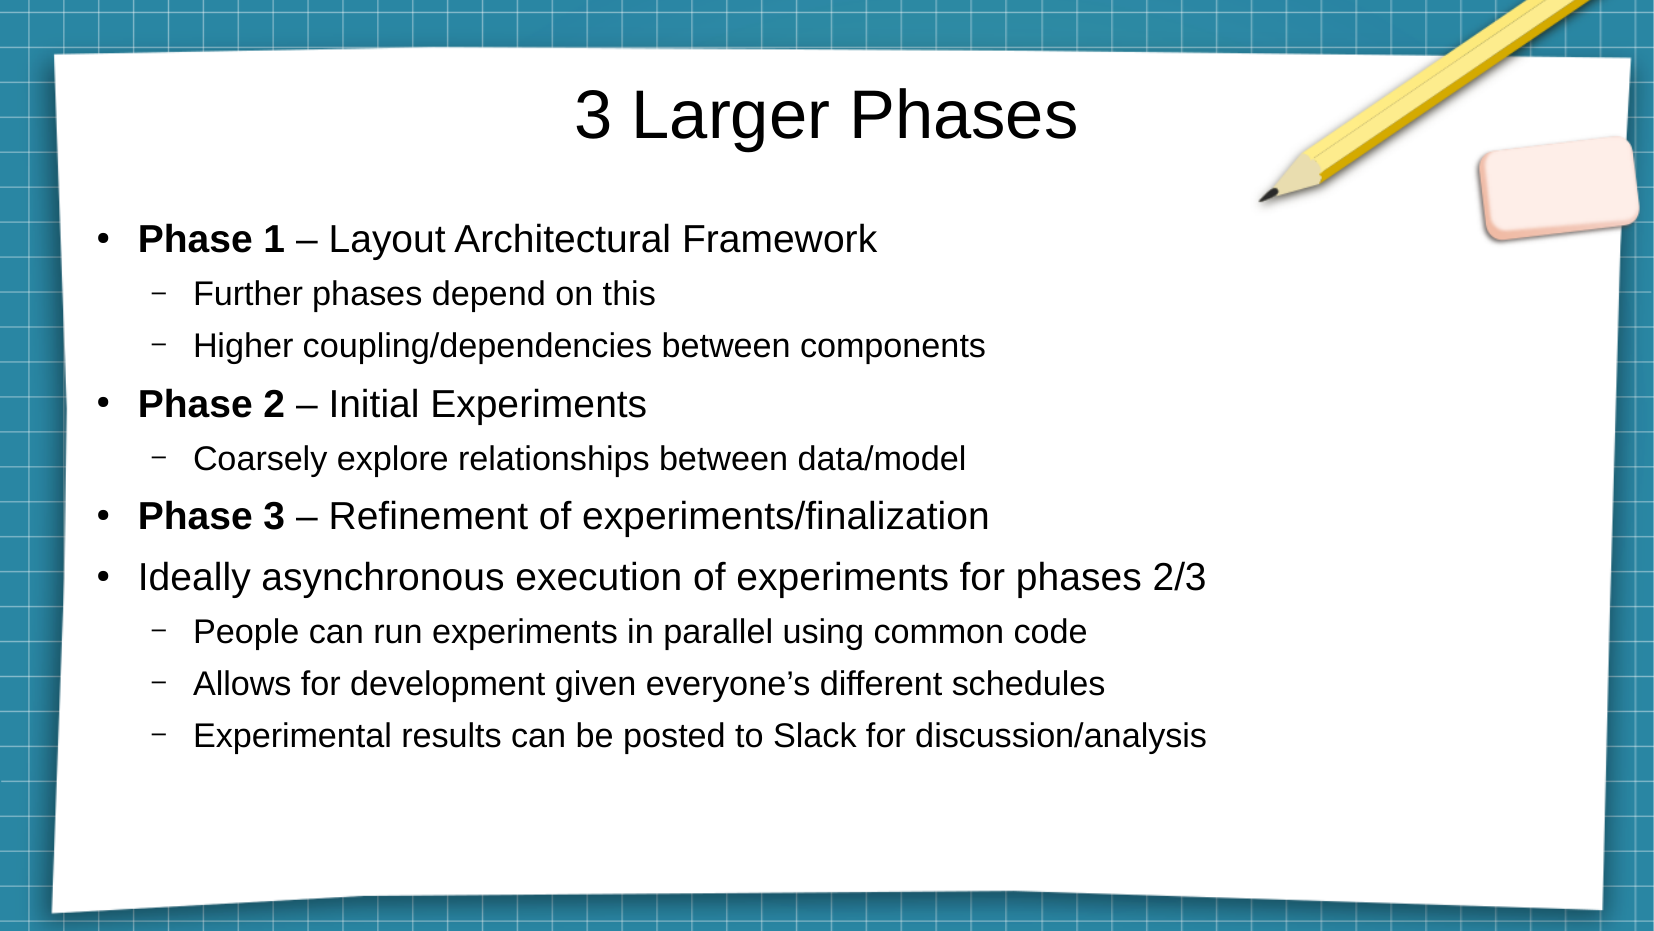

# 3 Larger Phases
Phase 1 – Layout Architectural Framework
Further phases depend on this
Higher coupling/dependencies between components
Phase 2 – Initial Experiments
Coarsely explore relationships between data/model
Phase 3 – Refinement of experiments/finalization
Ideally asynchronous execution of experiments for phases 2/3
People can run experiments in parallel using common code
Allows for development given everyone’s different schedules
Experimental results can be posted to Slack for discussion/analysis